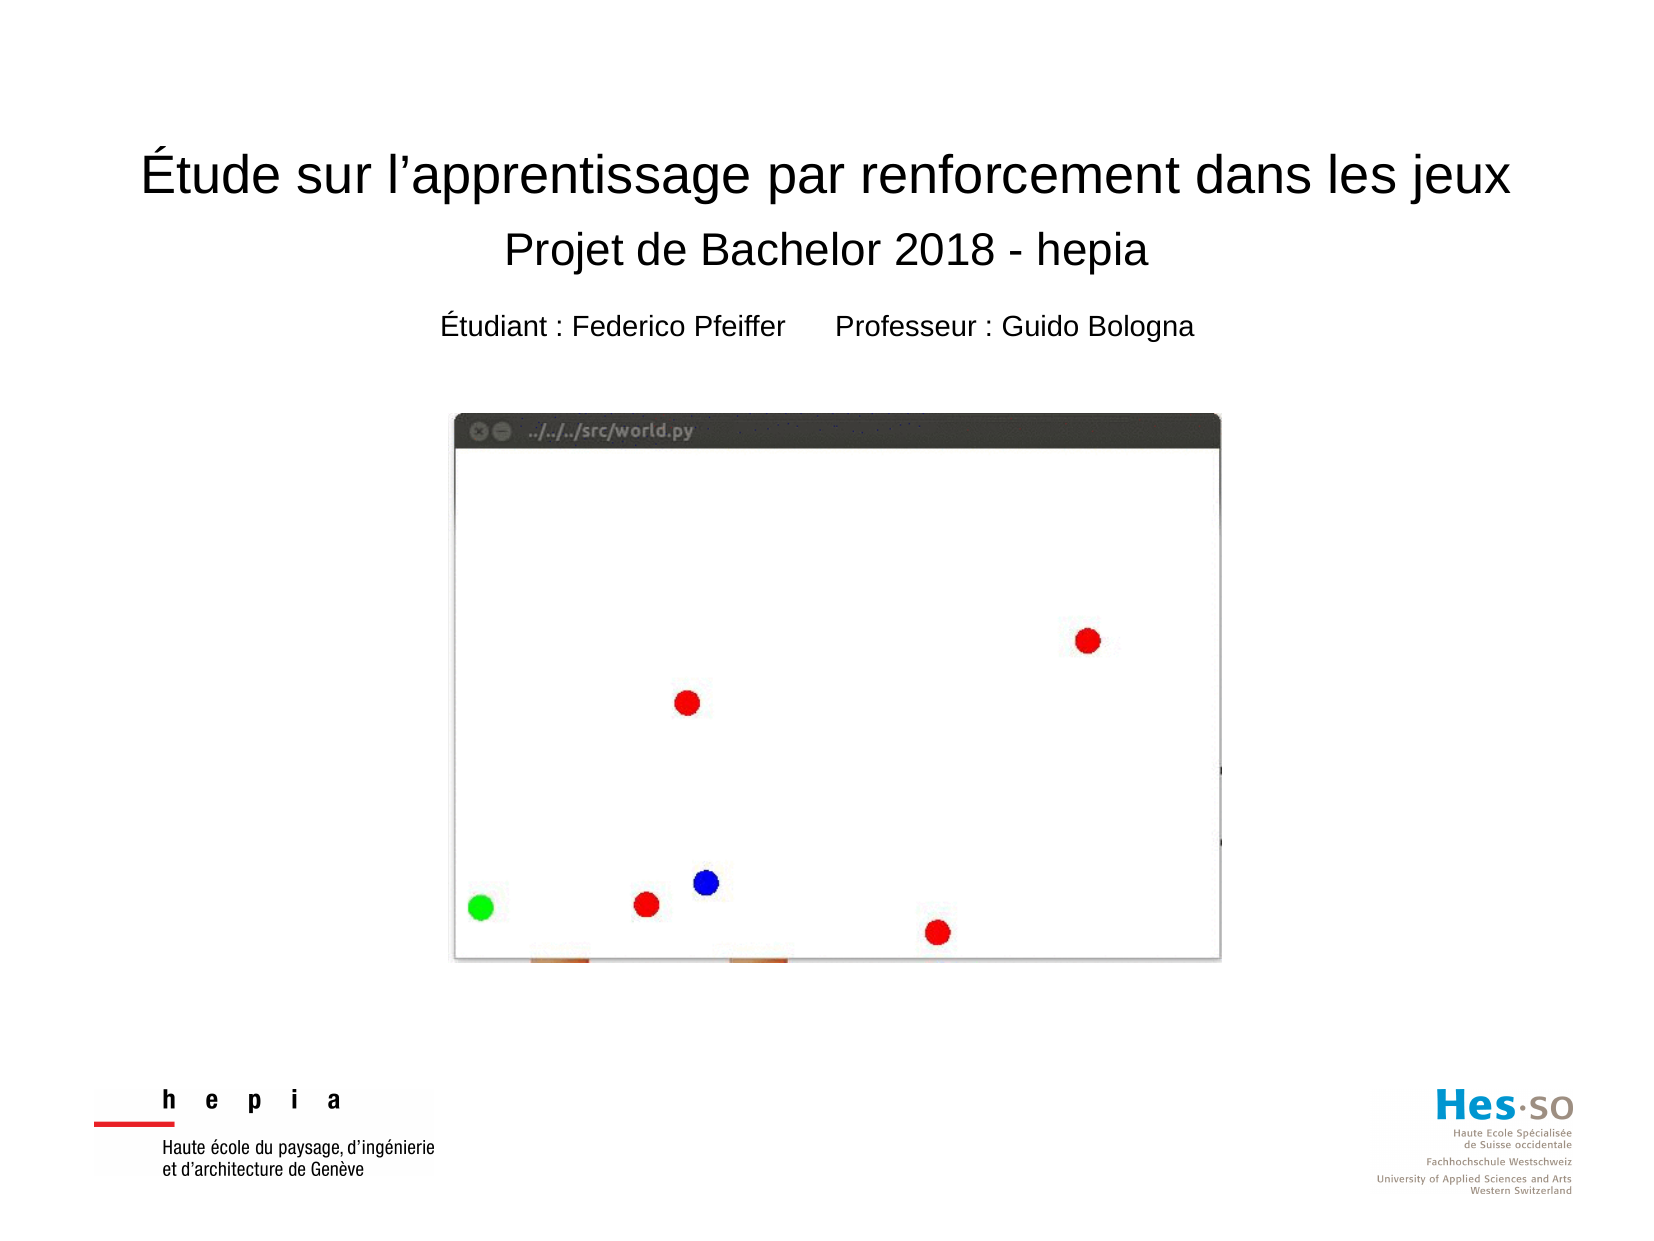

# Étude sur l’apprentissage par renforcement dans les jeux Projet de Bachelor 2018 - hepia
Étudiant : Federico Pfeiffer Professeur : Guido Bologna